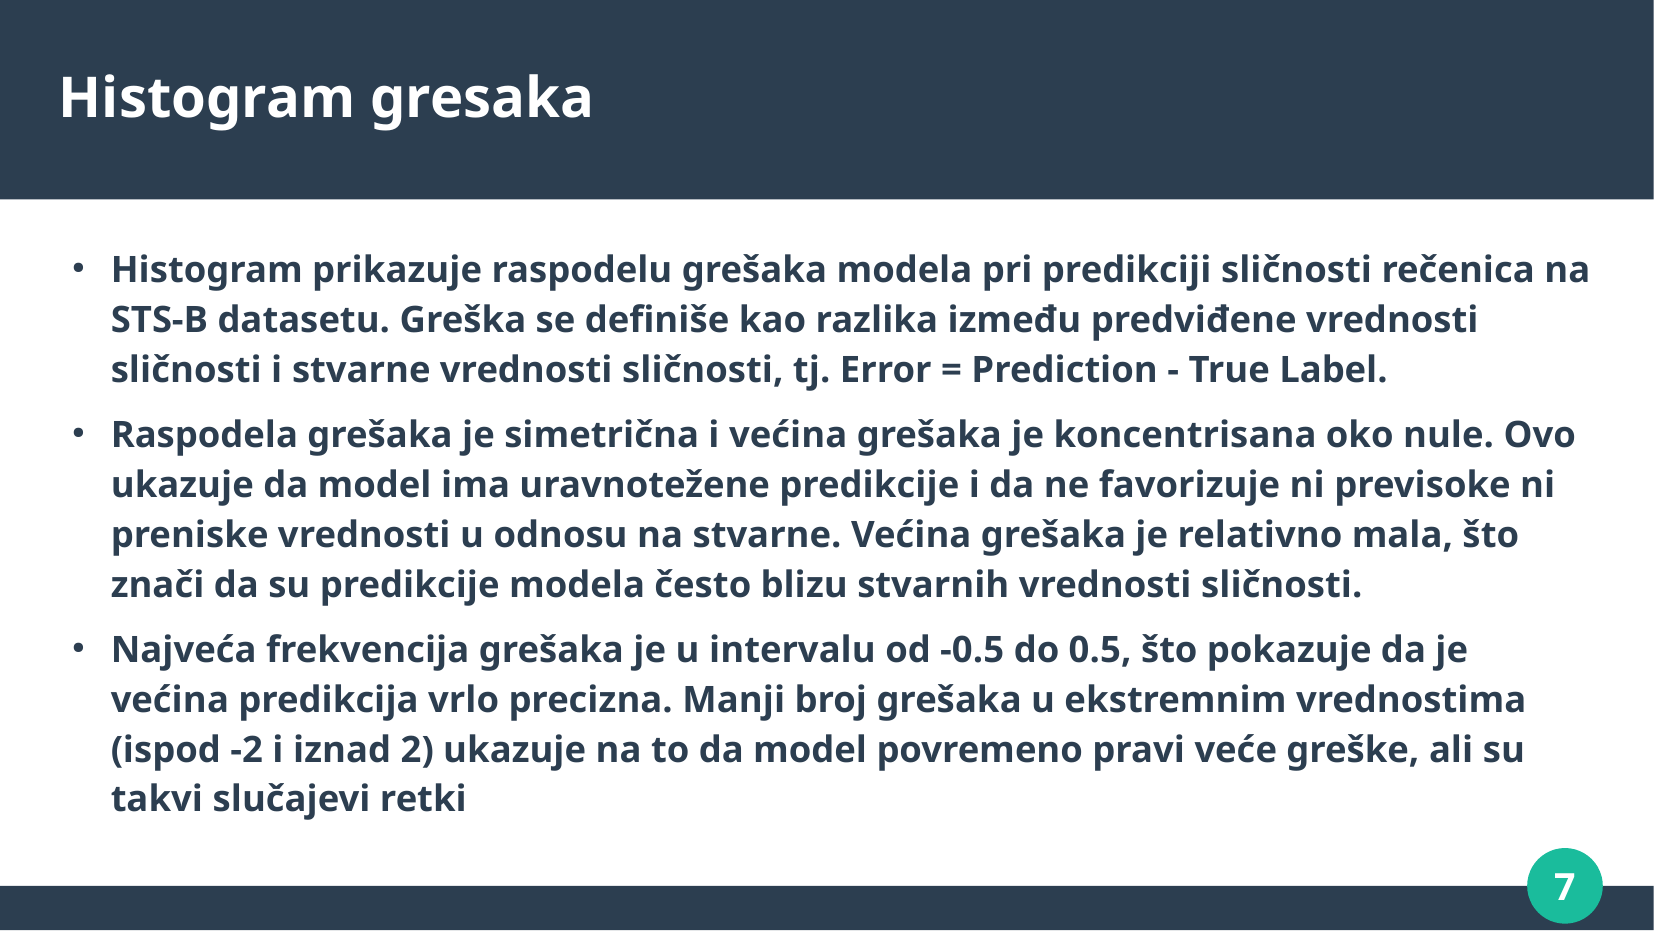

# Histogram gresaka
Histogram prikazuje raspodelu grešaka modela pri predikciji sličnosti rečenica na STS-B datasetu. Greška se definiše kao razlika između predviđene vrednosti sličnosti i stvarne vrednosti sličnosti, tj. Error = Prediction - True Label.
Raspodela grešaka je simetrična i većina grešaka je koncentrisana oko nule. Ovo ukazuje da model ima uravnotežene predikcije i da ne favorizuje ni previsoke ni preniske vrednosti u odnosu na stvarne. Većina grešaka je relativno mala, što znači da su predikcije modela često blizu stvarnih vrednosti sličnosti.
Najveća frekvencija grešaka je u intervalu od -0.5 do 0.5, što pokazuje da je većina predikcija vrlo precizna. Manji broj grešaka u ekstremnim vrednostima (ispod -2 i iznad 2) ukazuje na to da model povremeno pravi veće greške, ali su takvi slučajevi retki